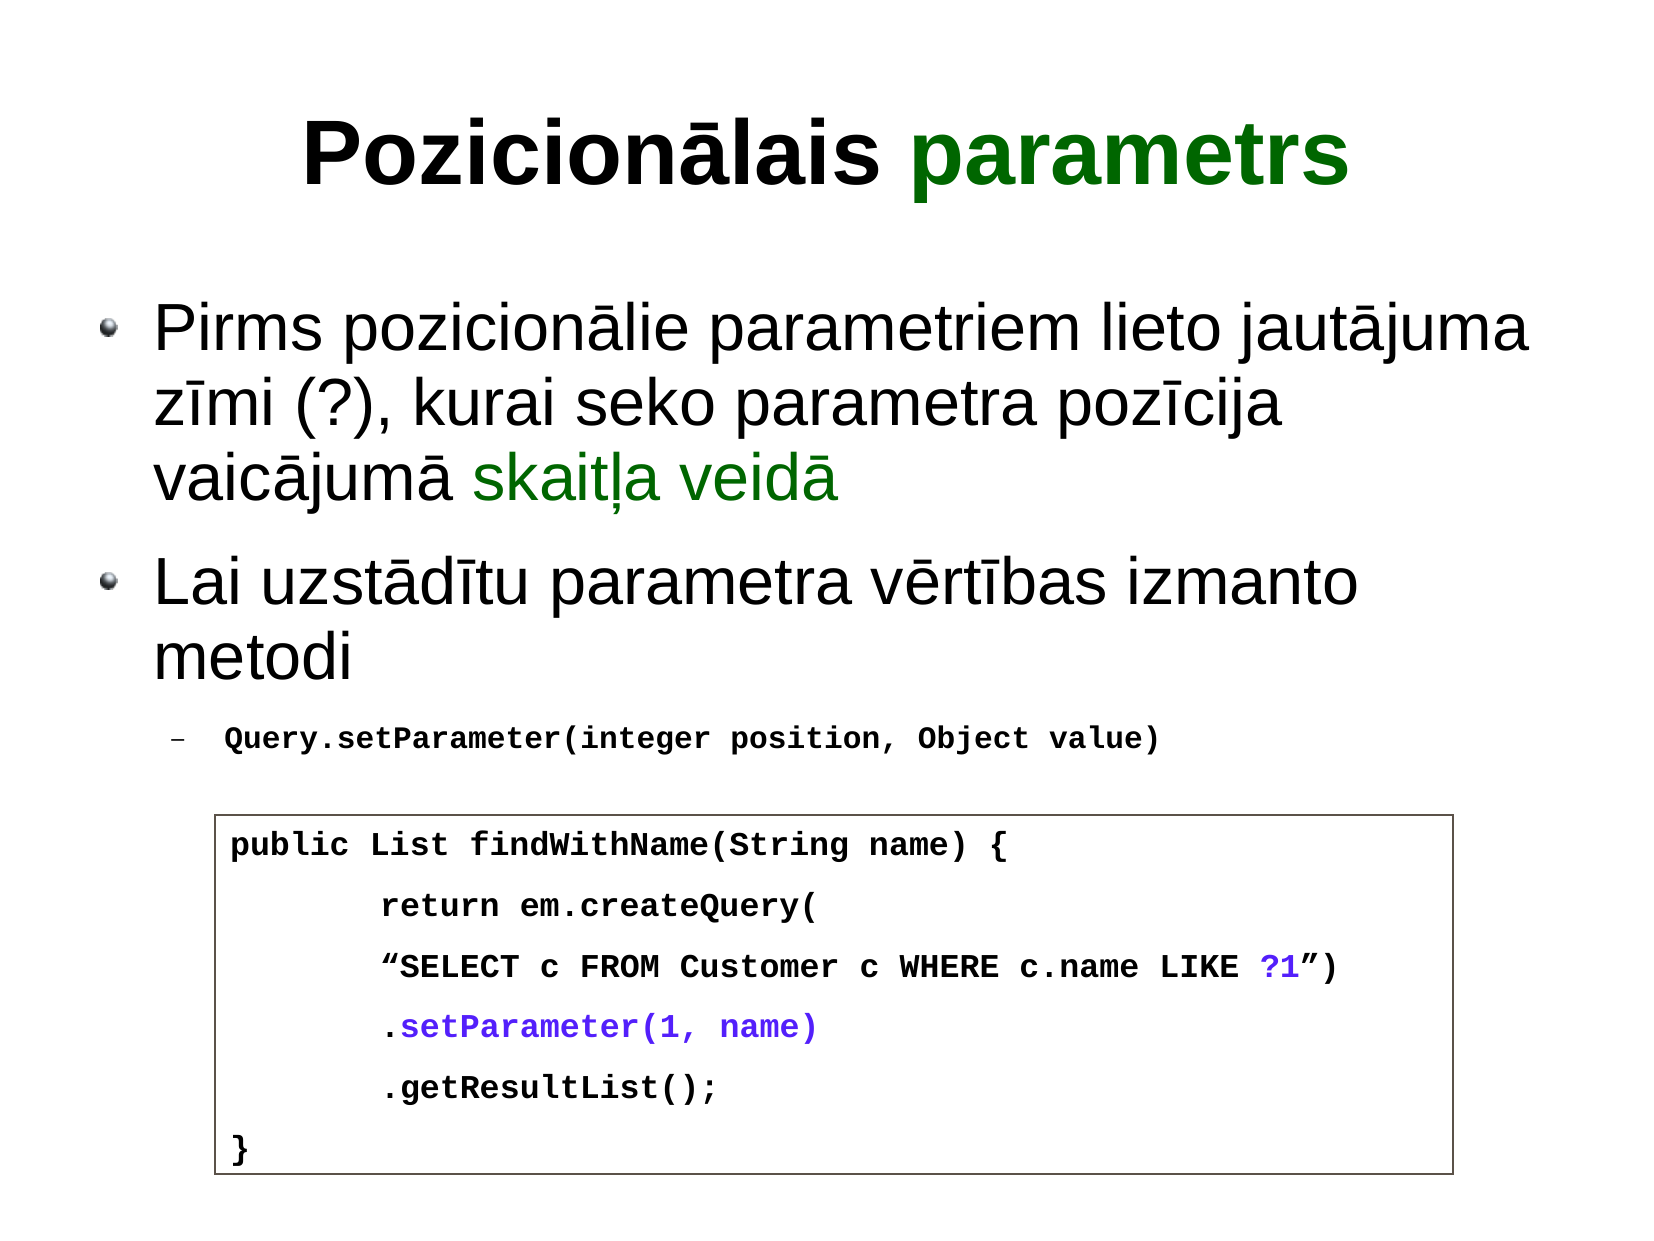

# Pozicionālais parametrs
Pirms pozicionālie parametriem lieto jautājuma zīmi (?), kurai seko parametra pozīcija vaicājumā skaitļa veidā
Lai uzstādītu parametra vērtības izmanto metodi
Query.setParameter(integer position, Object value)
public List findWithName(String name) {
	return em.createQuery(
	“SELECT c FROM Customer c WHERE c.name LIKE ?1”)
	.setParameter(1, name)
	.getResultList();
}